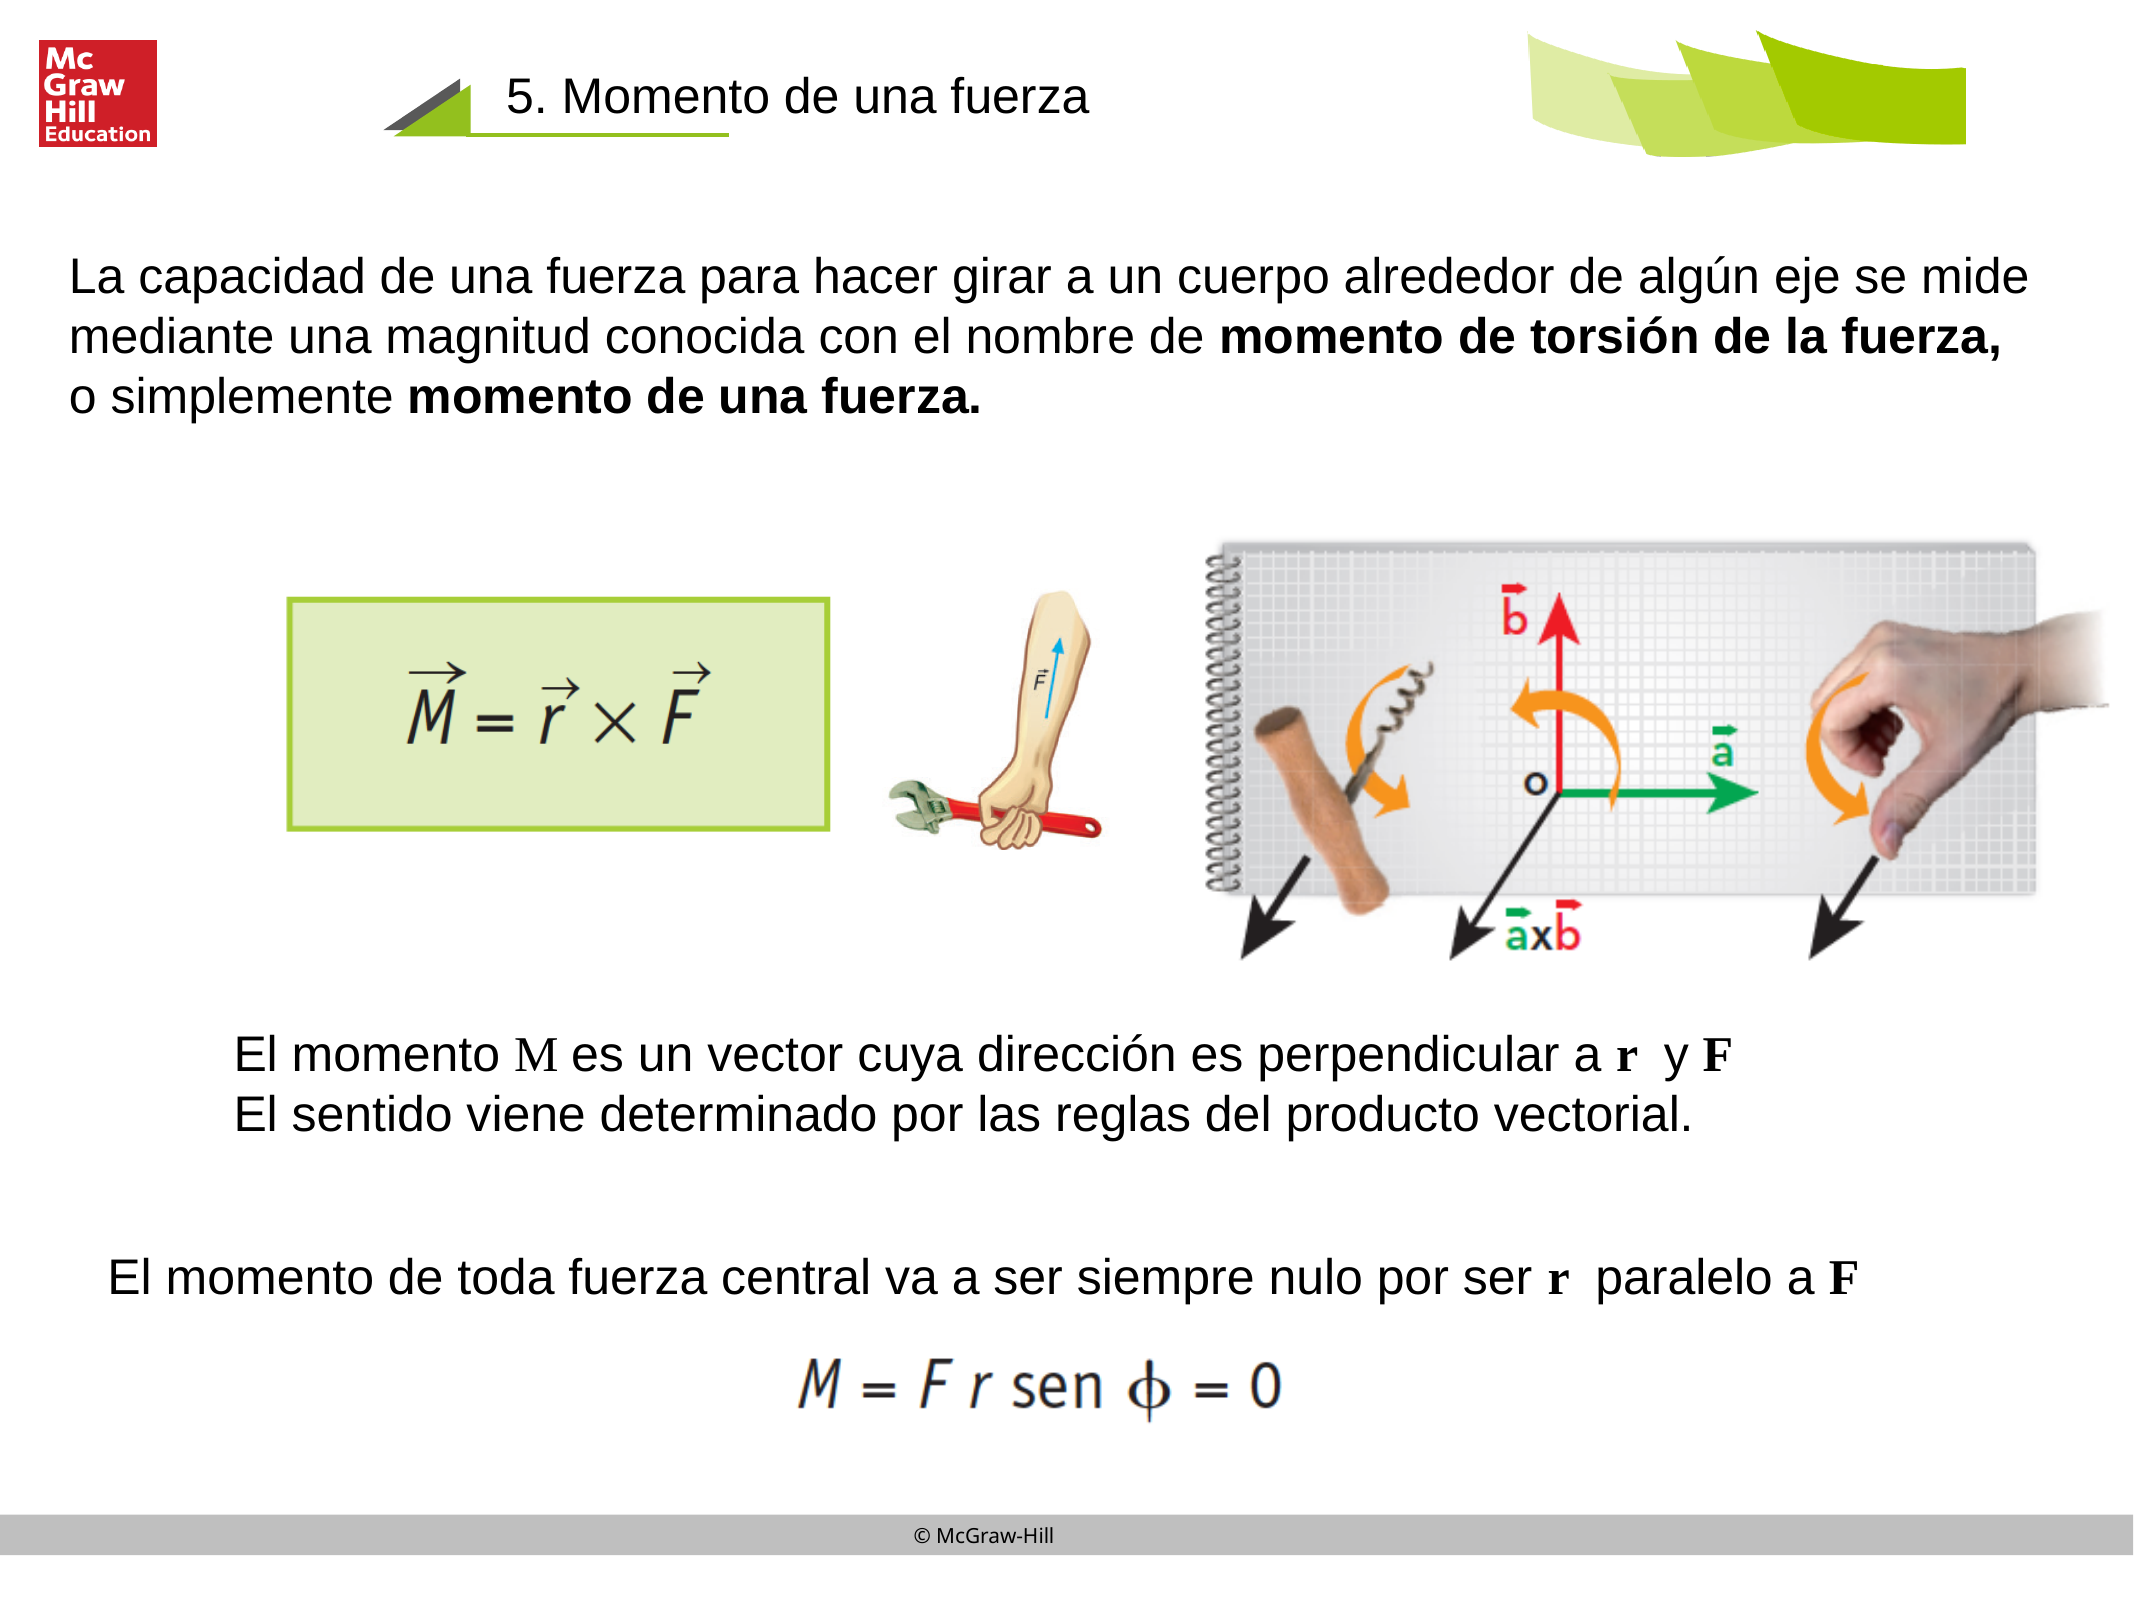

5. Momento de una fuerza
La capacidad de una fuerza para hacer girar a un cuerpo alrededor de algún eje se mide
mediante una magnitud conocida con el nombre de momento de torsión de la fuerza,
o simplemente momento de una fuerza.
El momento M es un vector cuya dirección es perpendicular a r y F
El sentido viene determinado por las reglas del producto vectorial.
El momento de toda fuerza central va a ser siempre nulo por ser r paralelo a F
© McGraw-Hill